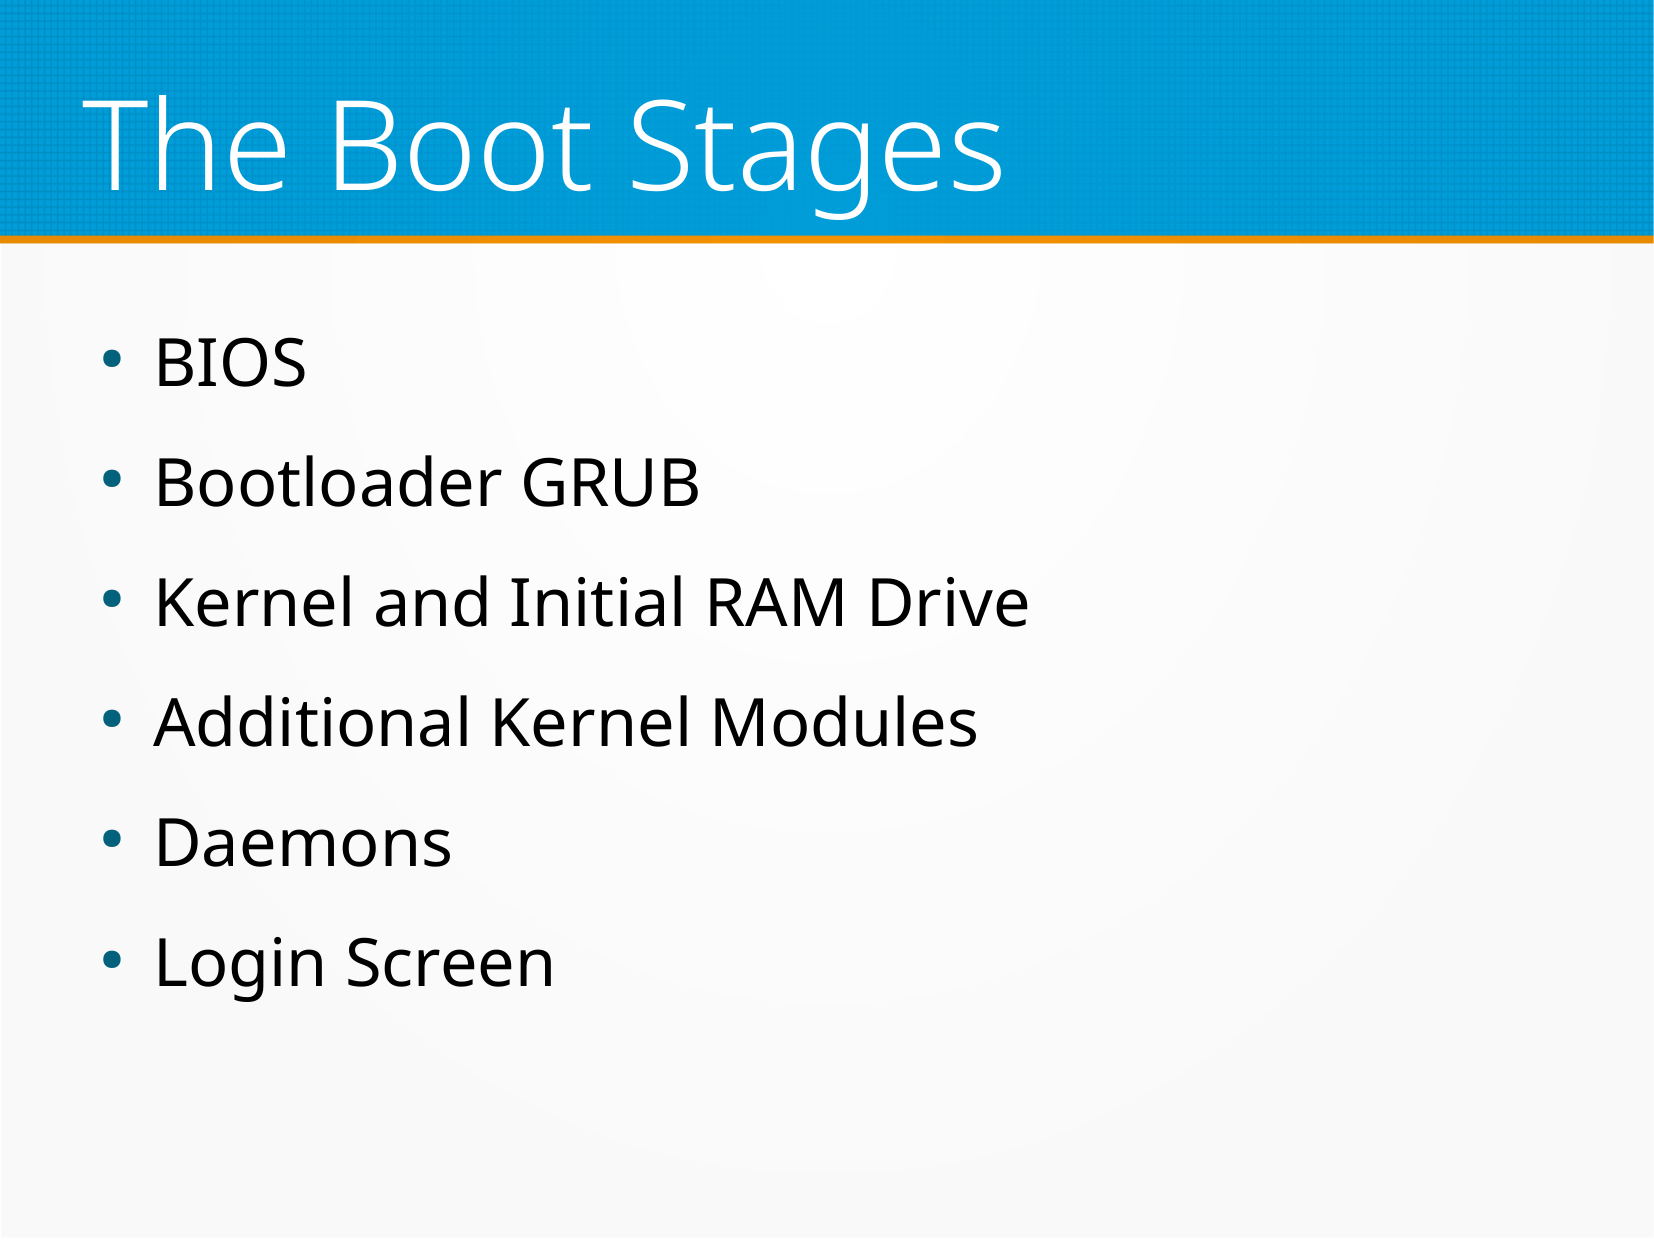

# The Boot Stages
BIOS
Bootloader GRUB
Kernel and Initial RAM Drive
Additional Kernel Modules
Daemons
Login Screen